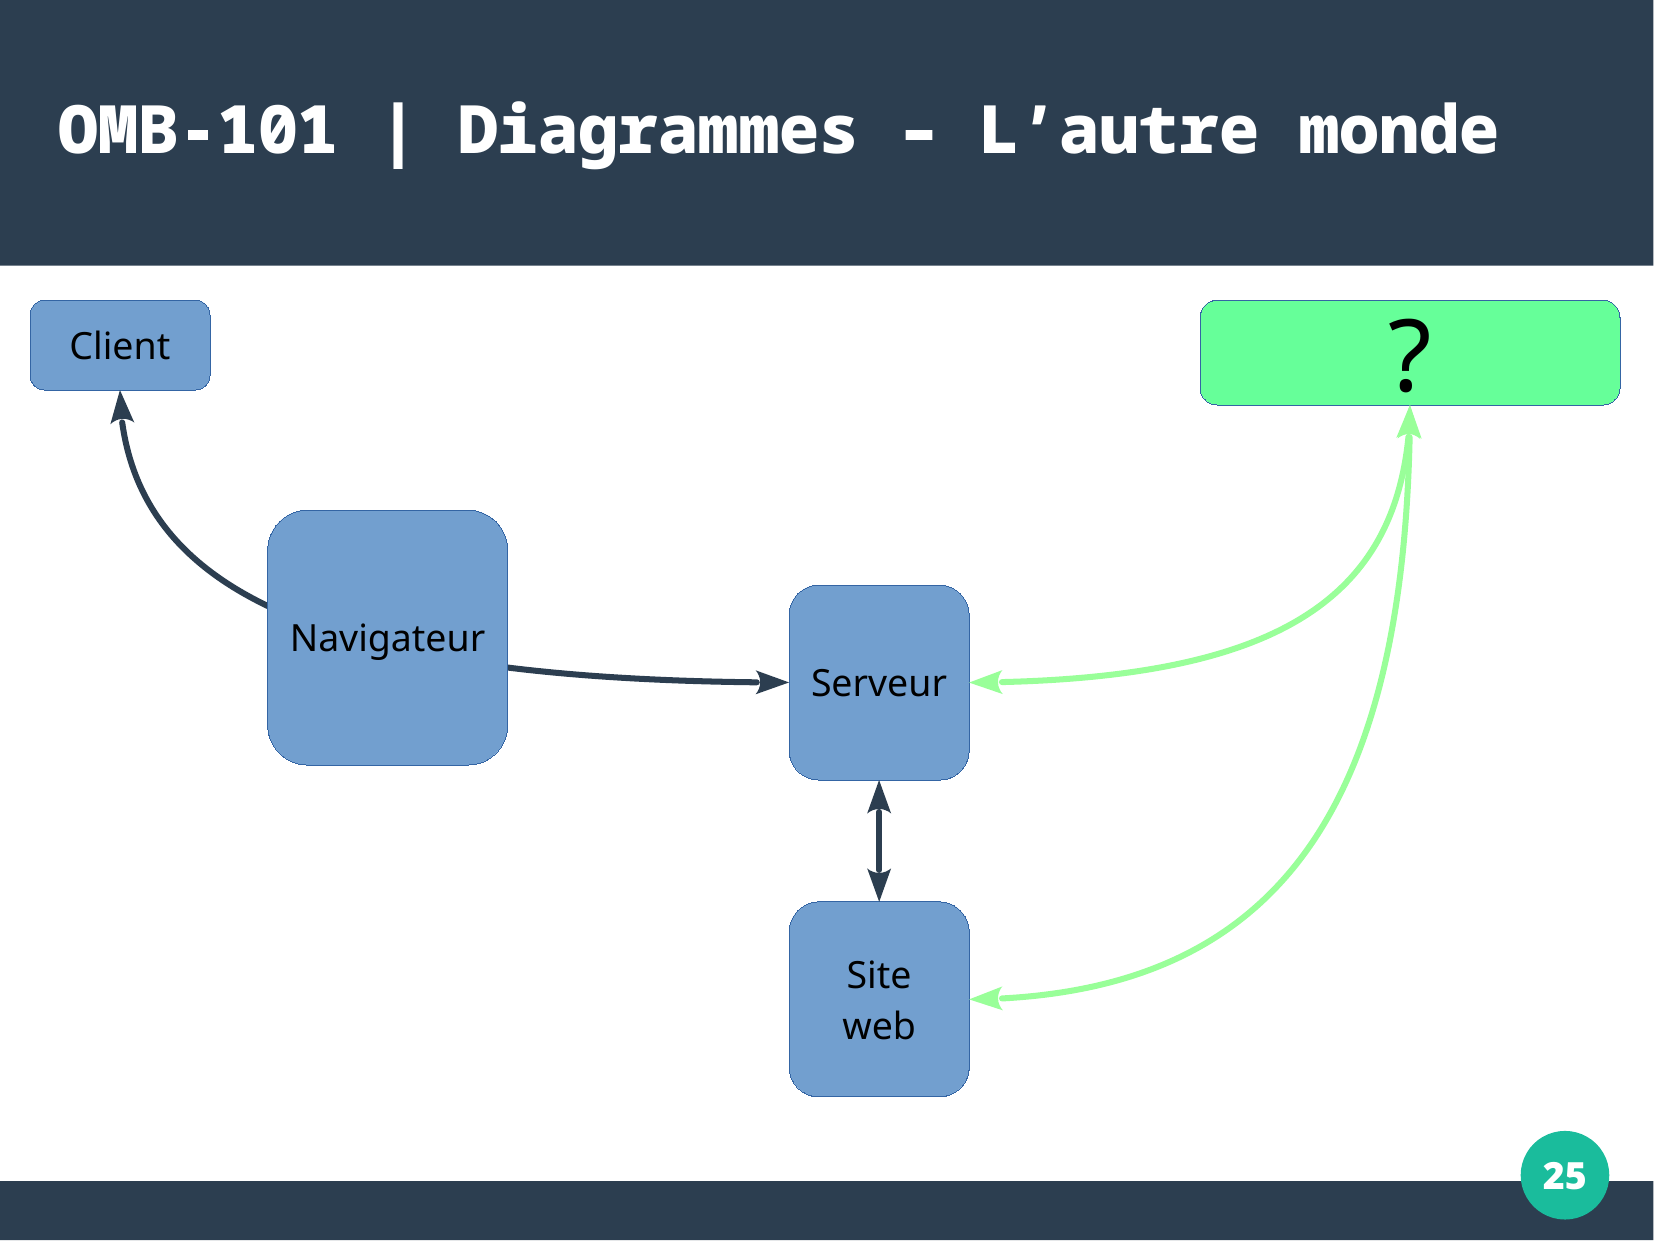

# OMB-101 | Diagrammes – L’autre monde
Client
?
Navigateur
Serveur
Site
web
25